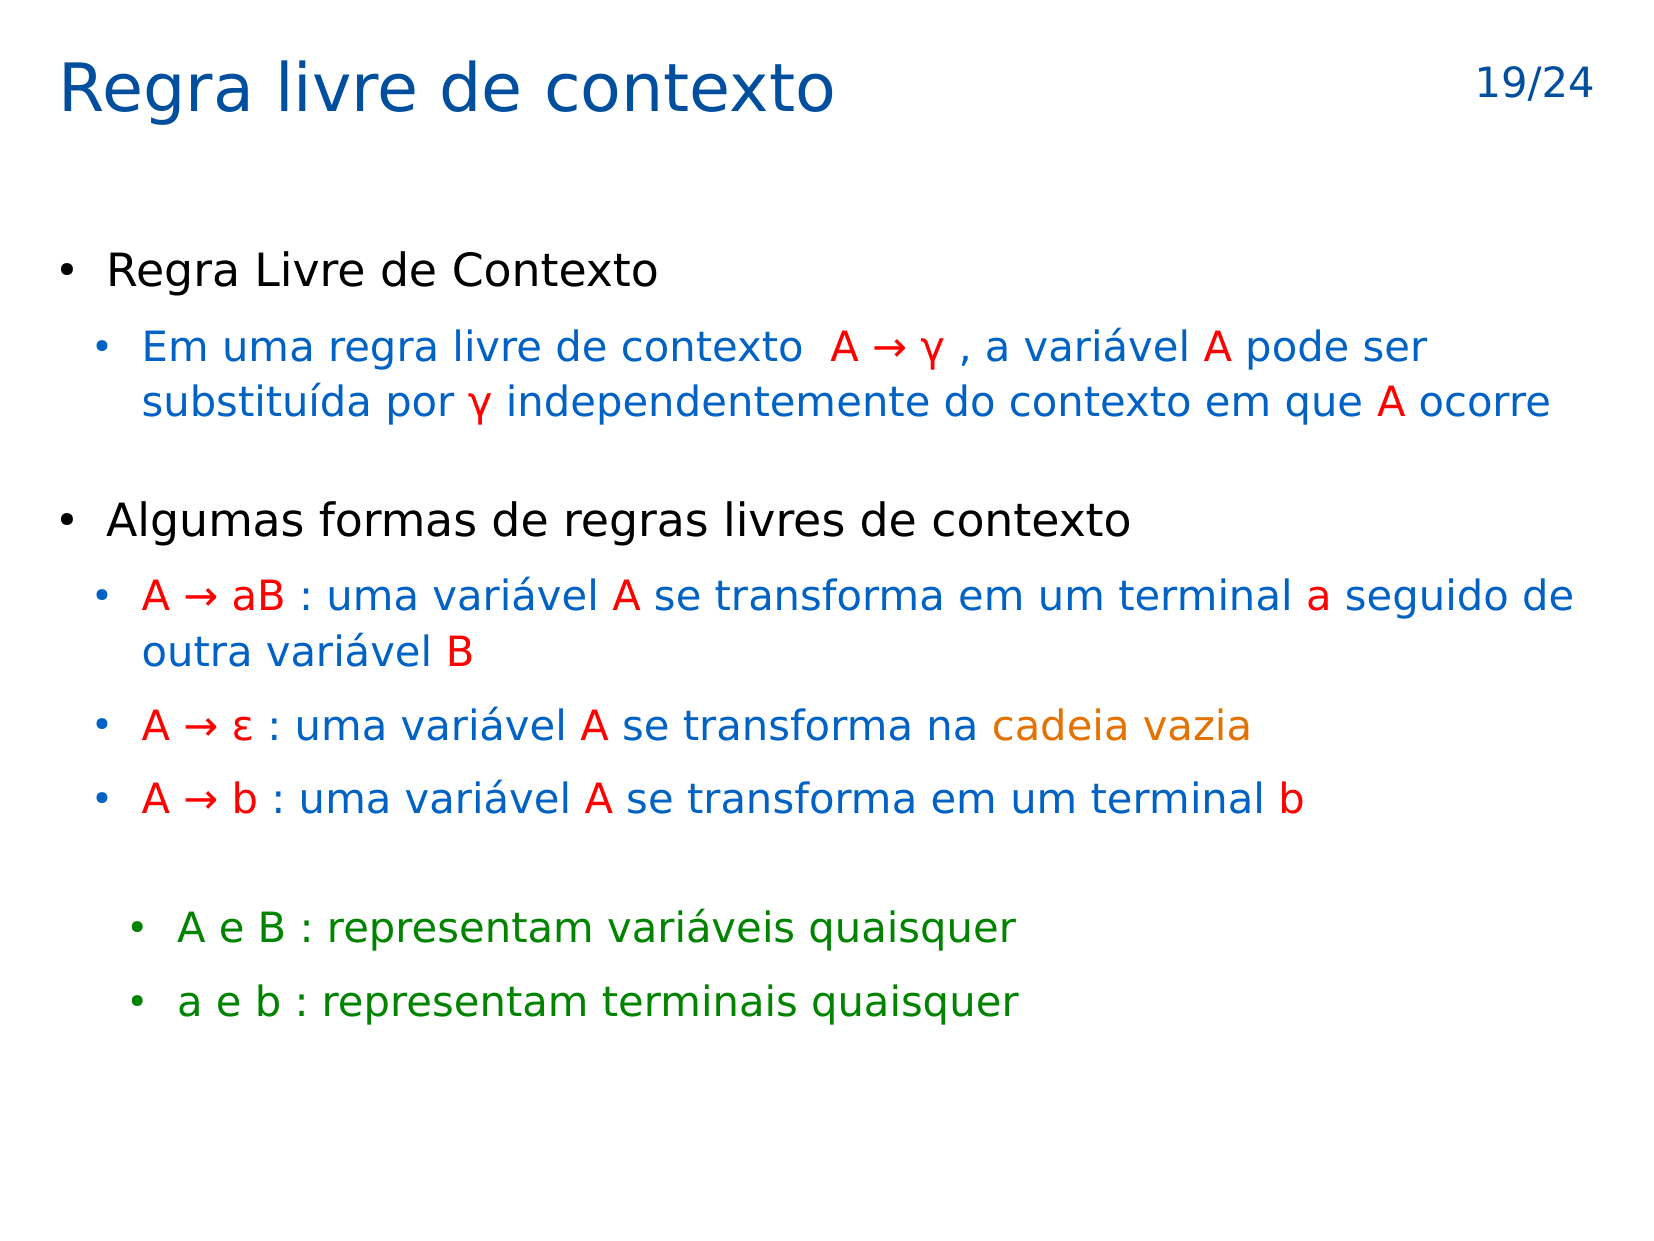

# Regra livre de contexto
19
Regra Livre de Contexto
Em uma regra livre de contexto A → γ , a variável A pode ser substituída por γ independentemente do contexto em que A ocorre
Algumas formas de regras livres de contexto
A → aB : uma variável A se transforma em um terminal a seguido de outra variável B
A → ε : uma variável A se transforma na cadeia vazia
A → b : uma variável A se transforma em um terminal b
A e B : representam variáveis quaisquer
a e b : representam terminais quaisquer